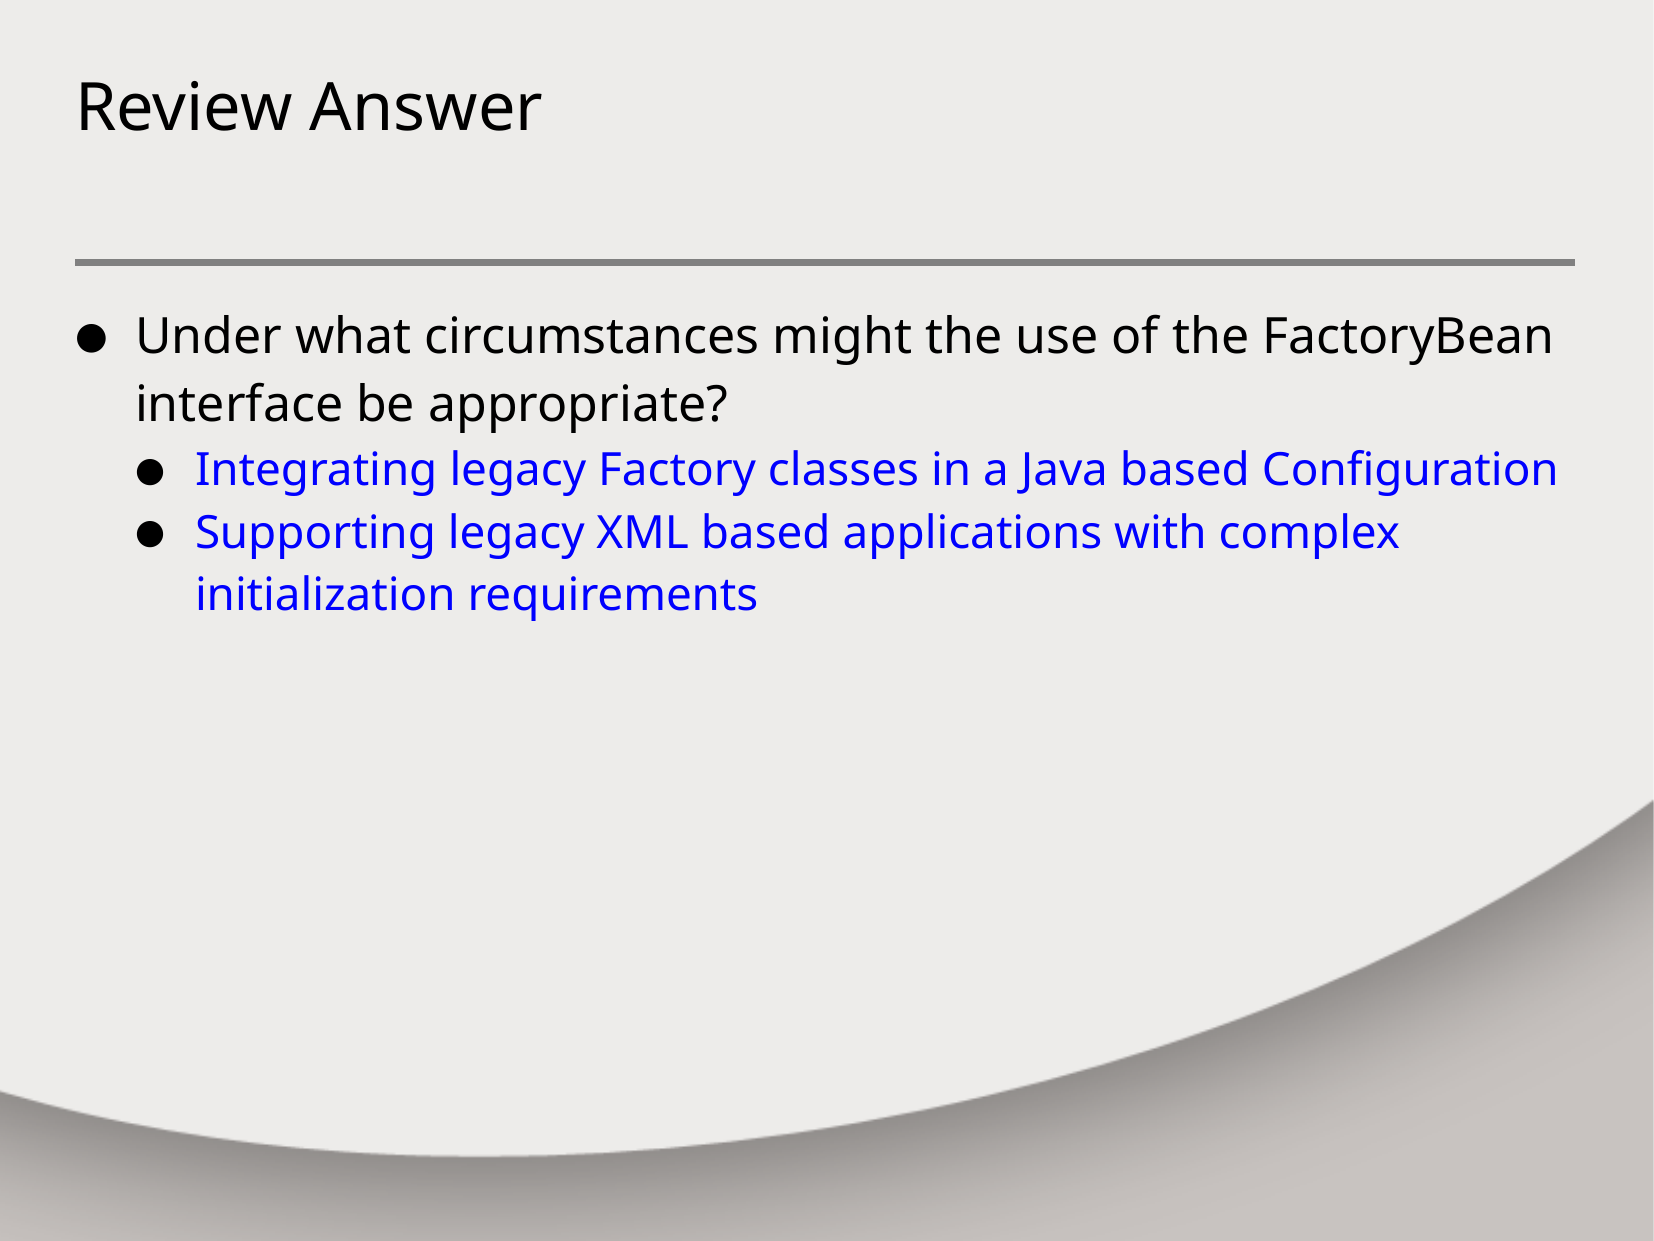

# Review Answer
Under what circumstances might the use of the FactoryBean interface be appropriate?
Integrating legacy Factory classes in a Java based Configuration
Supporting legacy XML based applications with complex initialization requirements